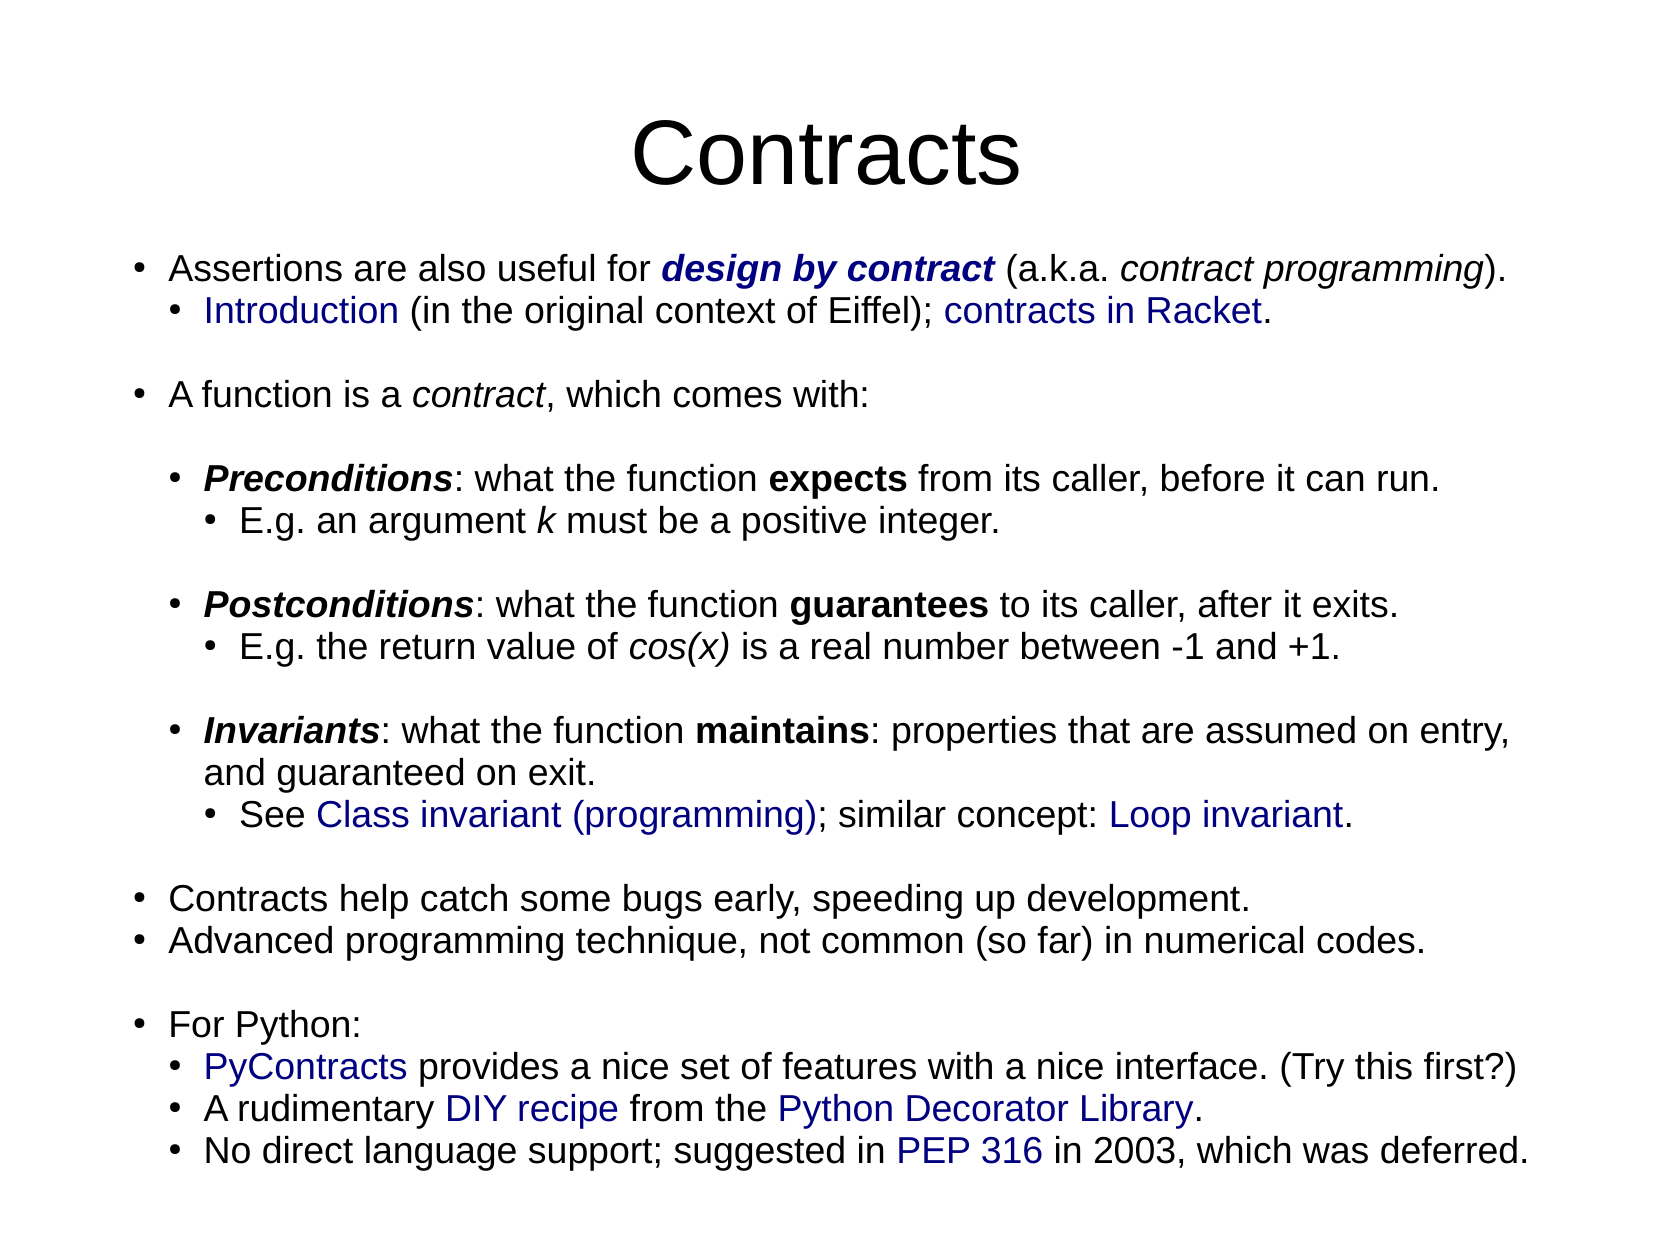

# Contracts
Assertions are also useful for design by contract (a.k.a. contract programming).
Introduction (in the original context of Eiffel); contracts in Racket.
A function is a contract, which comes with:
Preconditions: what the function expects from its caller, before it can run.
E.g. an argument k must be a positive integer.
Postconditions: what the function guarantees to its caller, after it exits.
E.g. the return value of cos(x) is a real number between -1 and +1.
Invariants: what the function maintains: properties that are assumed on entry, and guaranteed on exit.
See Class invariant (programming); similar concept: Loop invariant.
Contracts help catch some bugs early, speeding up development.
Advanced programming technique, not common (so far) in numerical codes.
For Python:
PyContracts provides a nice set of features with a nice interface. (Try this first?)
A rudimentary DIY recipe from the Python Decorator Library.
No direct language support; suggested in PEP 316 in 2003, which was deferred.